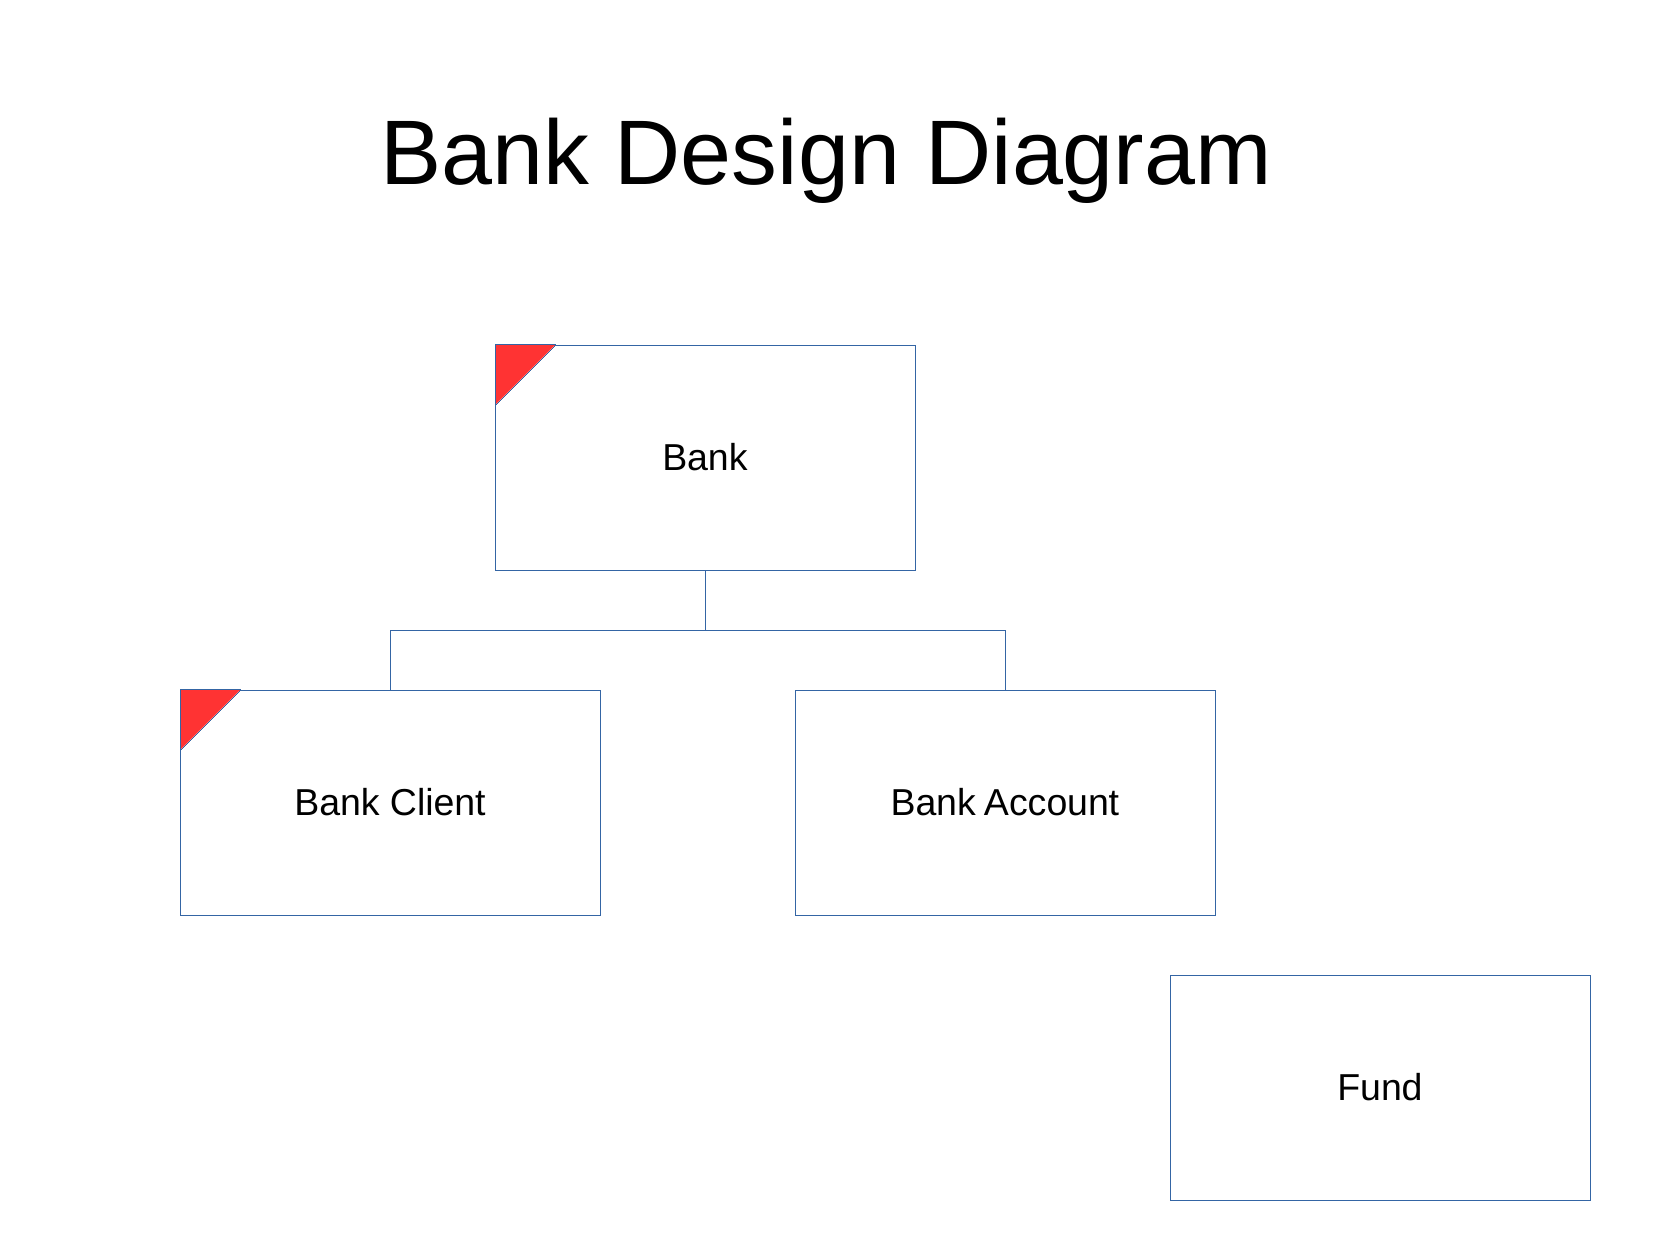

# Bank Design Diagram
Bank
Bank Client
Bank Account
Fund